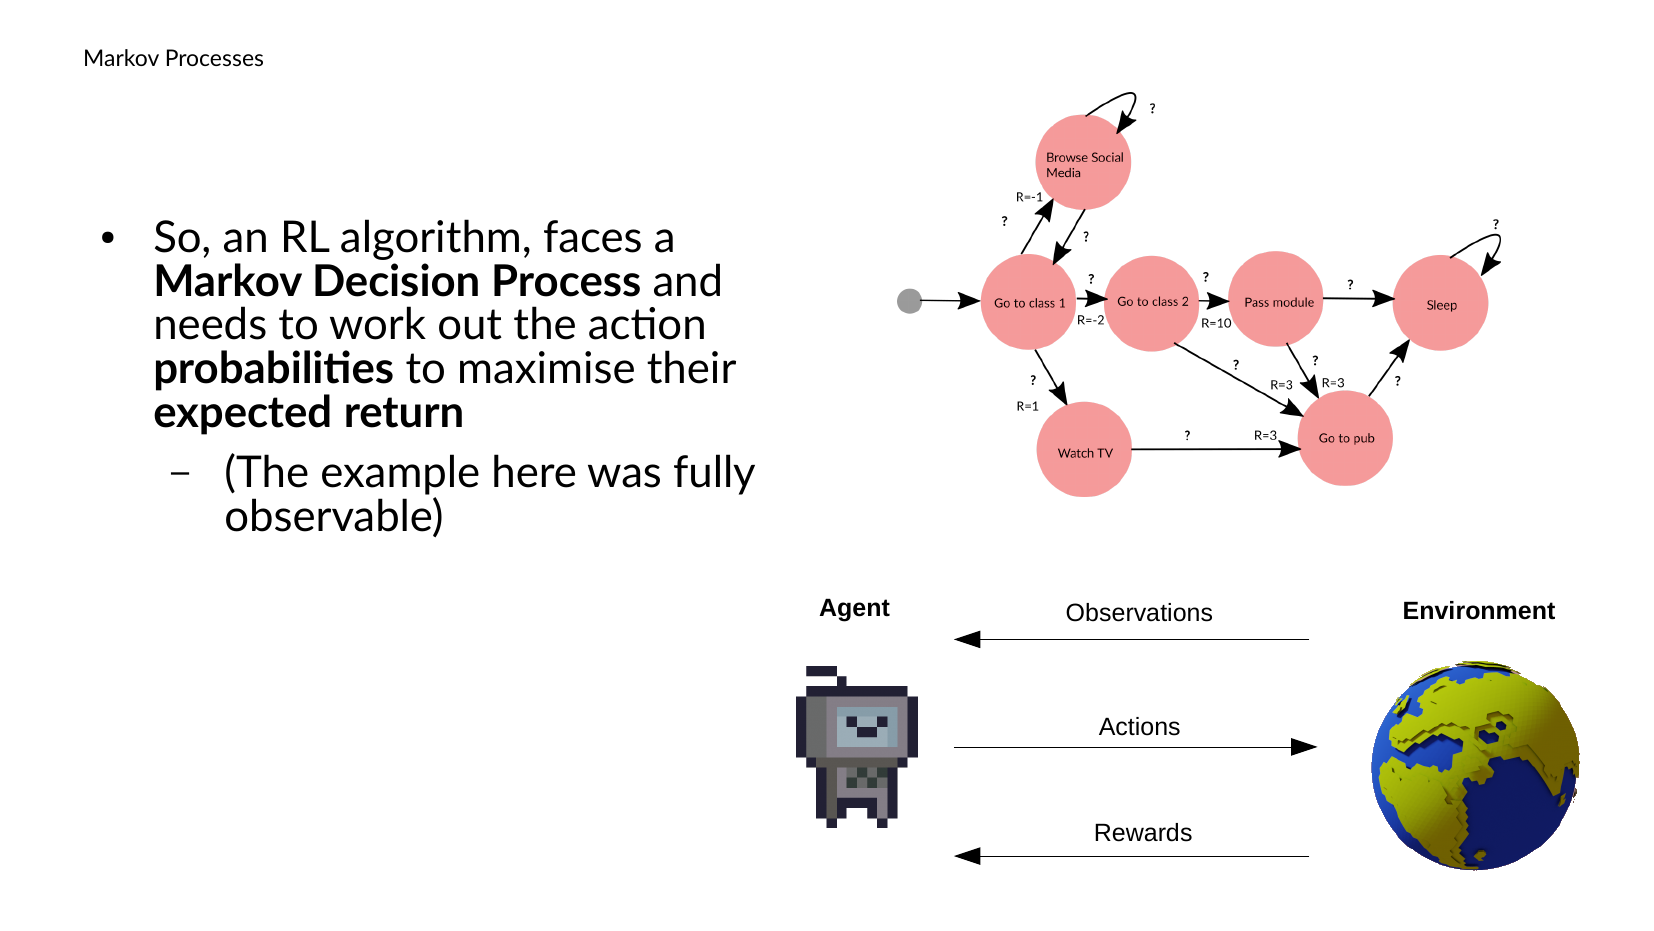

# Markov Processes
So, an RL algorithm, faces a Markov Decision Process and needs to work out the action probabilities to maximise their expected return
(The example here was fully observable)
Agent
Environment
Observations
Actions
Rewards